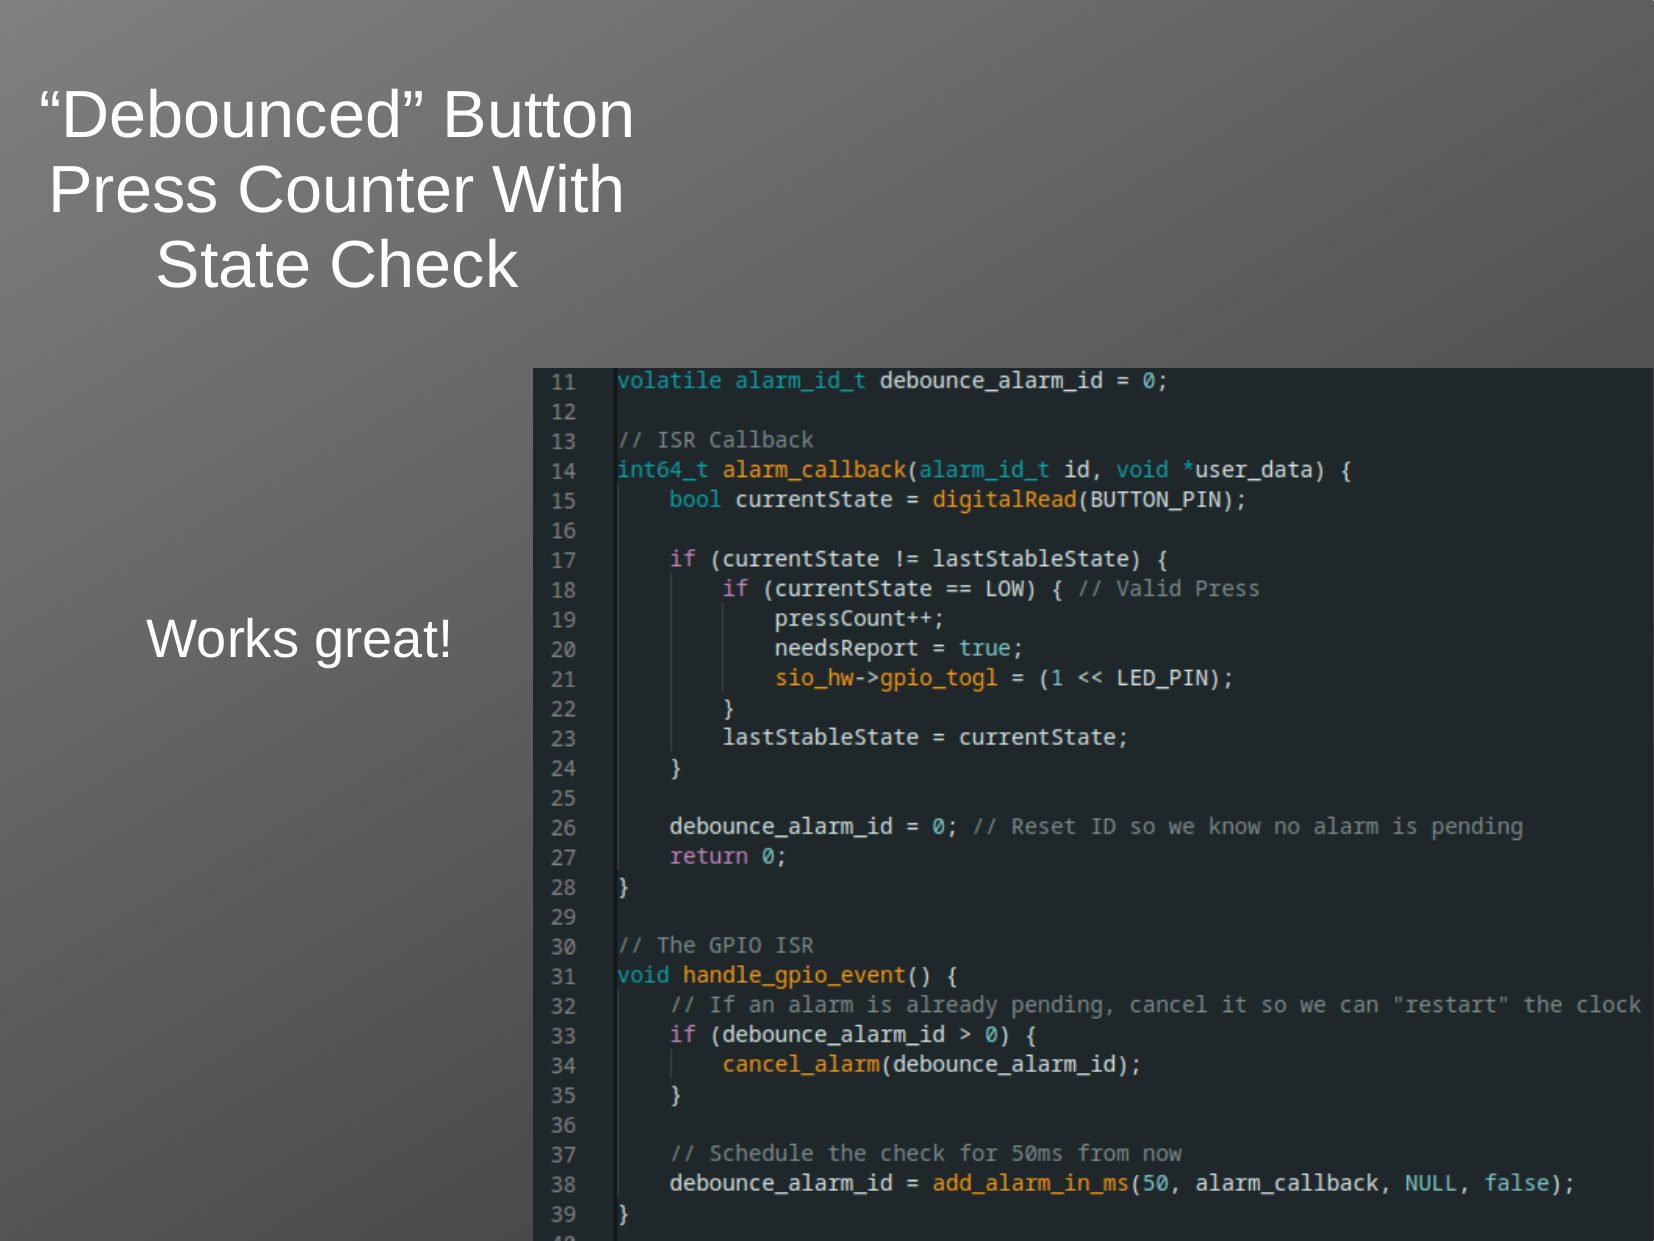

# “Debounced” Button Press Counter With State Check
Works great!